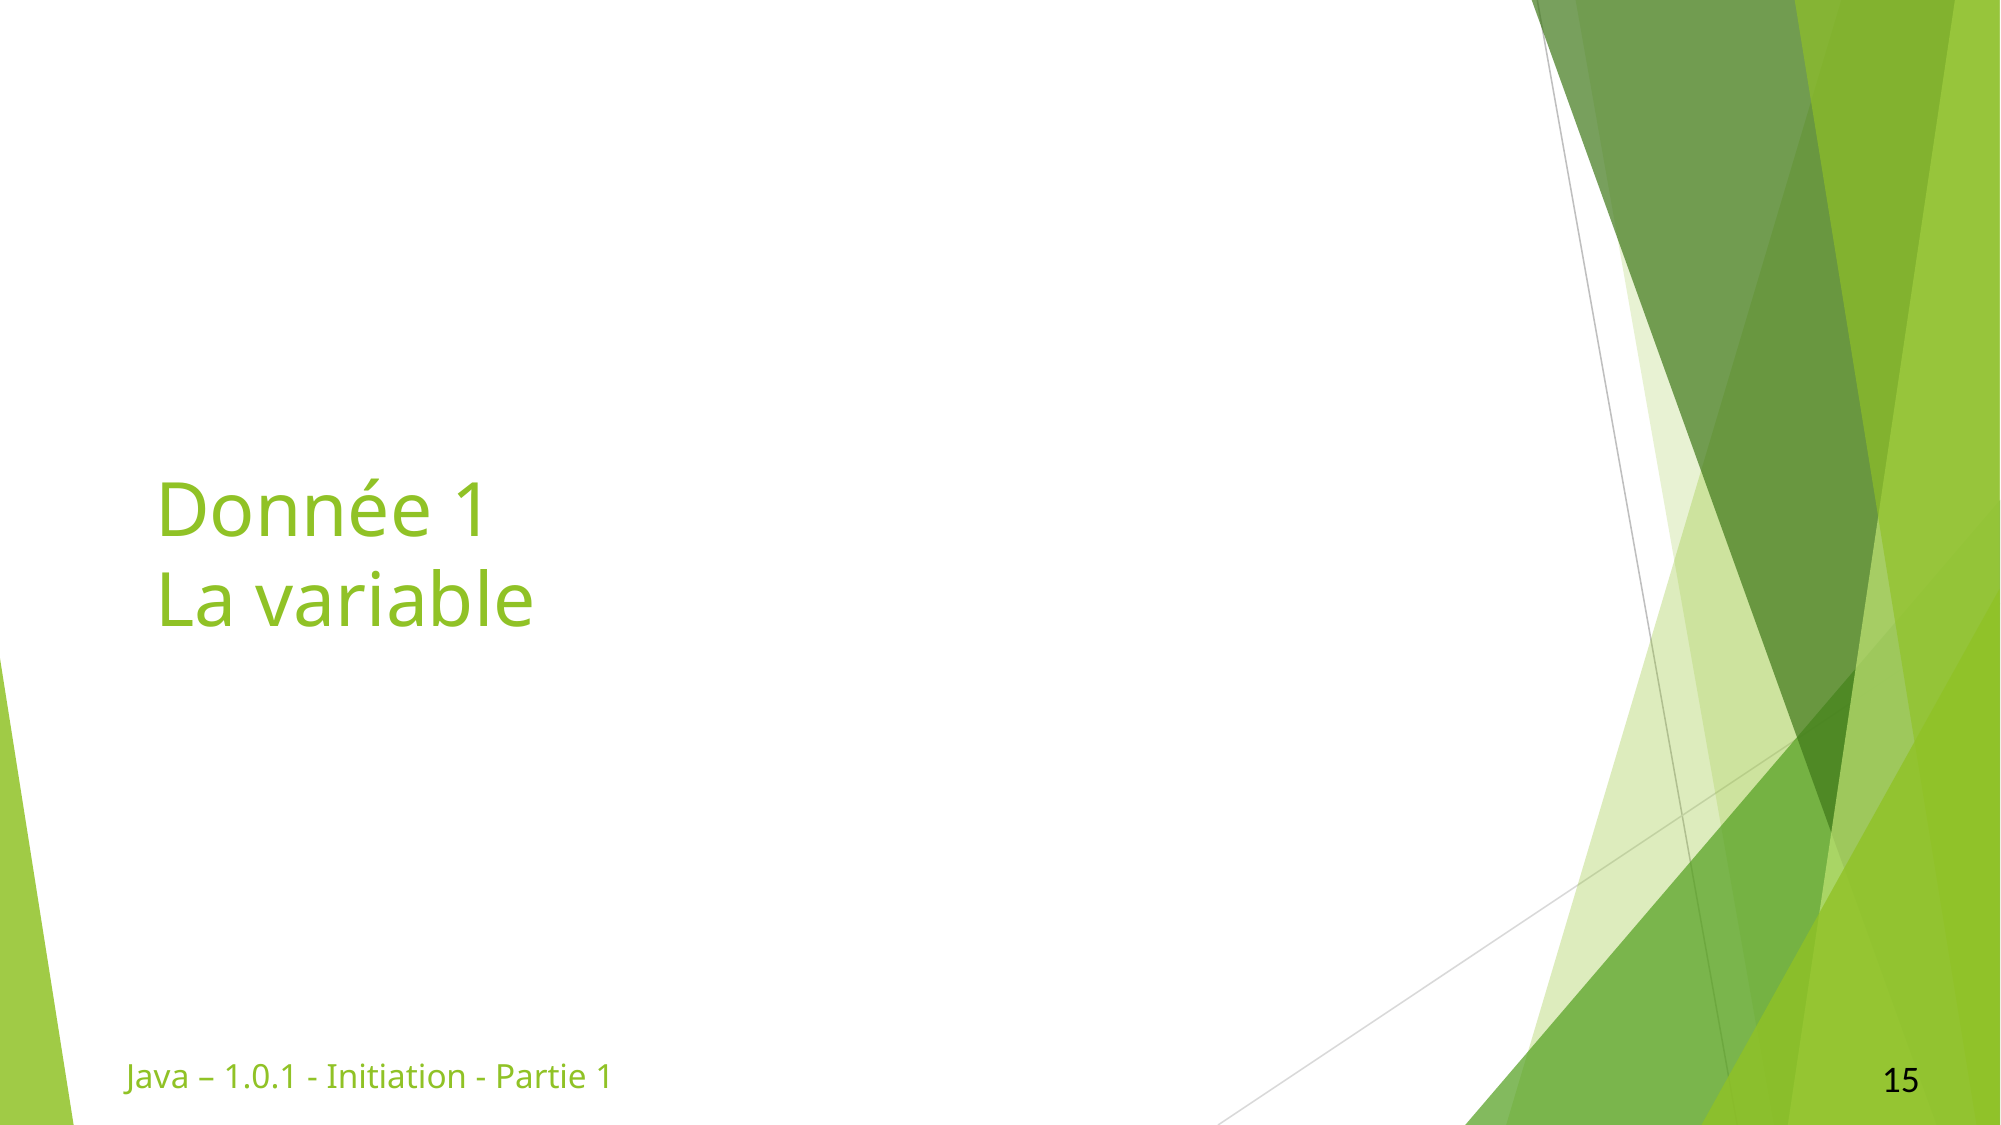

# Donnée 1 La variable
Java – 1.0.1 - Initiation - Partie 1